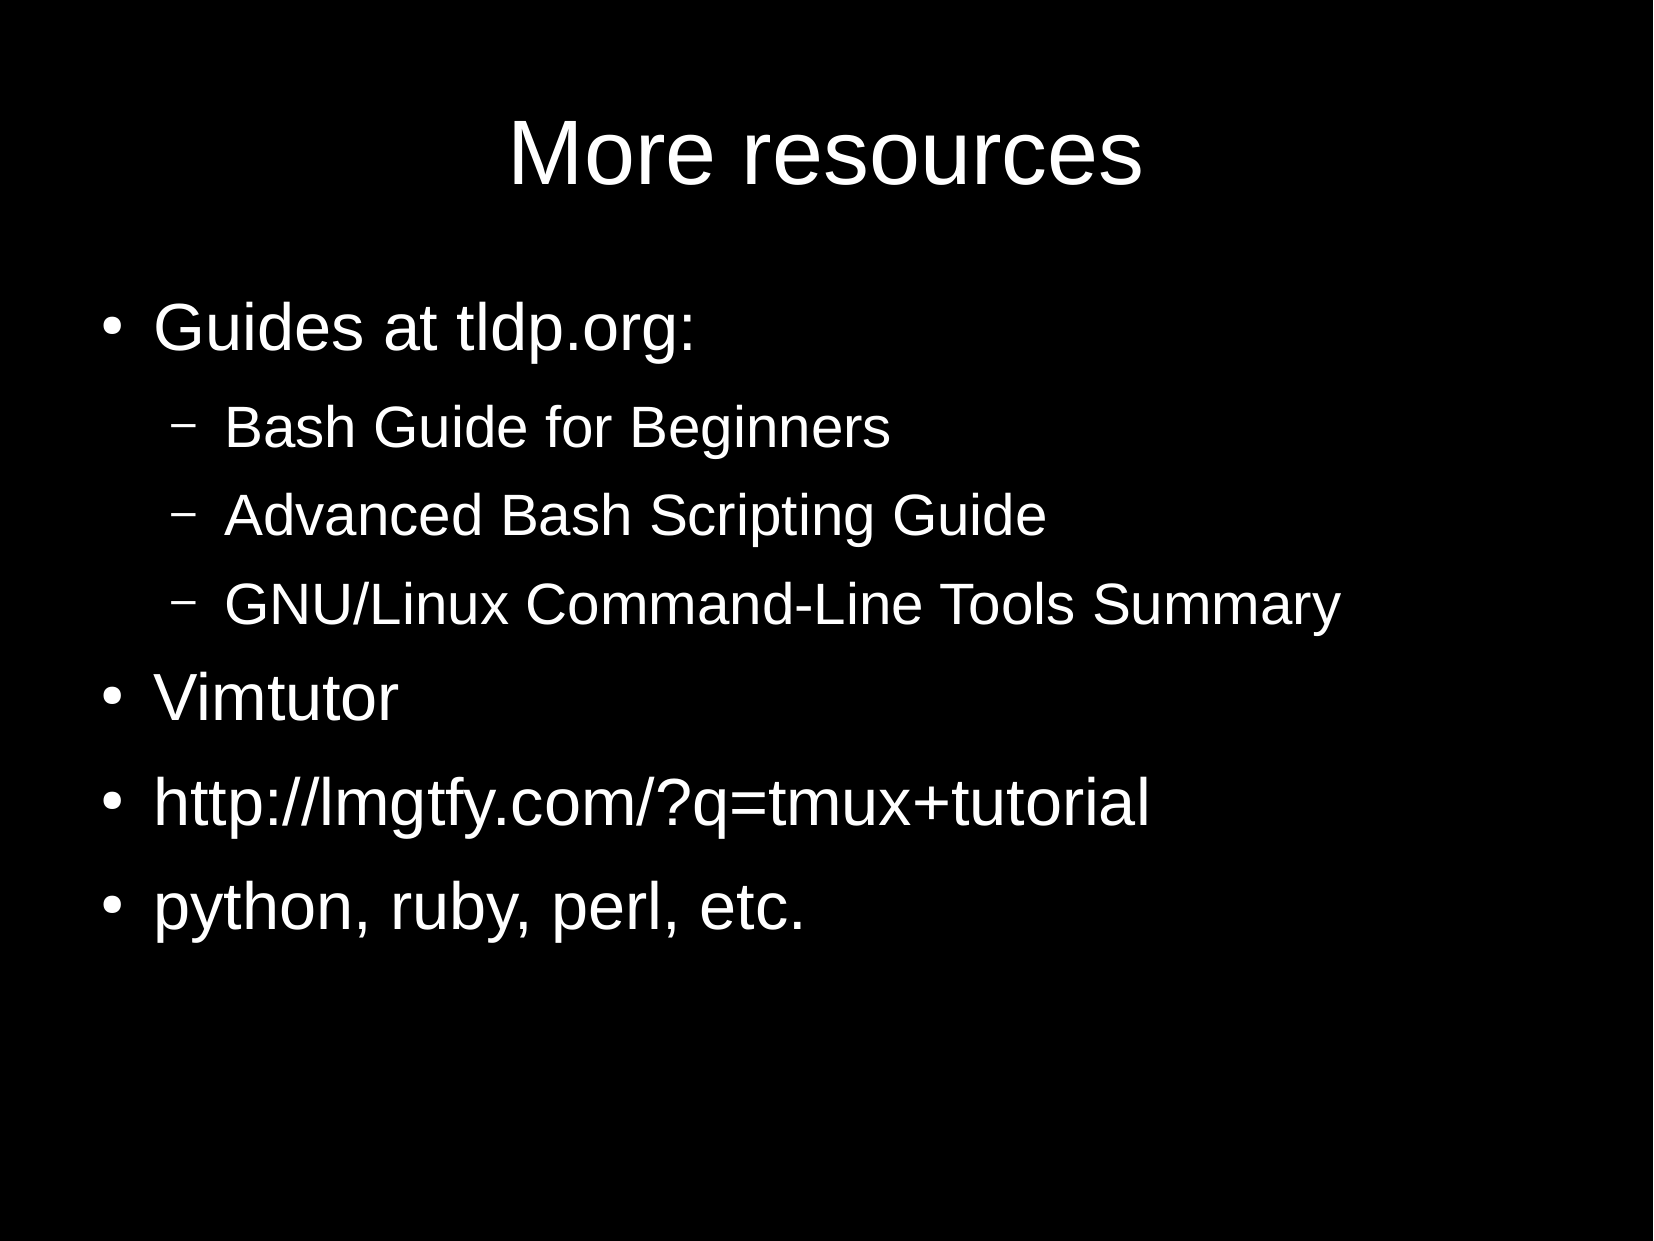

# More resources
Guides at tldp.org:
Bash Guide for Beginners
Advanced Bash Scripting Guide
GNU/Linux Command-Line Tools Summary
Vimtutor
http://lmgtfy.com/?q=tmux+tutorial
python, ruby, perl, etc.